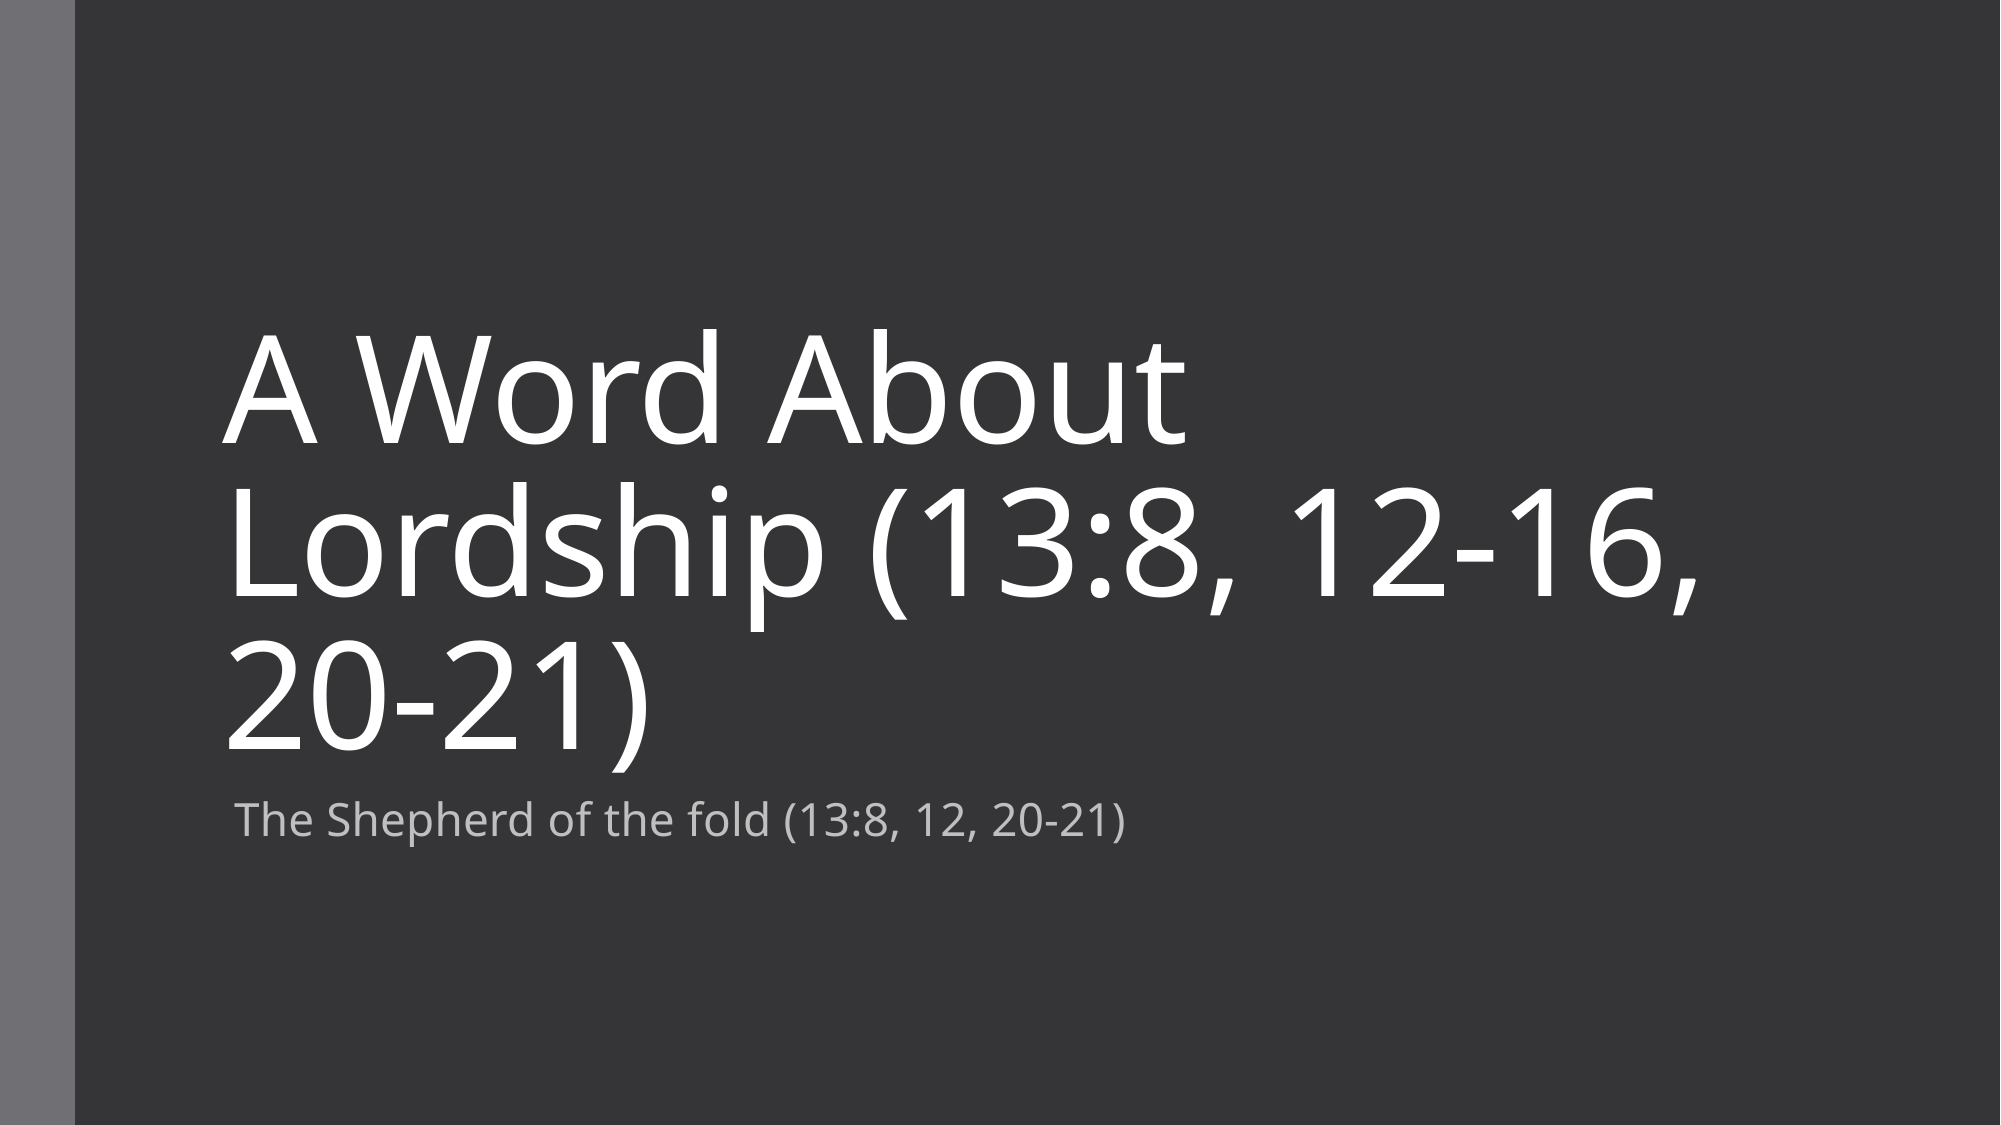

# A Word About Lordship (13:8, 12-16, 20-21)
 The Shepherd of the fold (13:8, 12, 20-21)